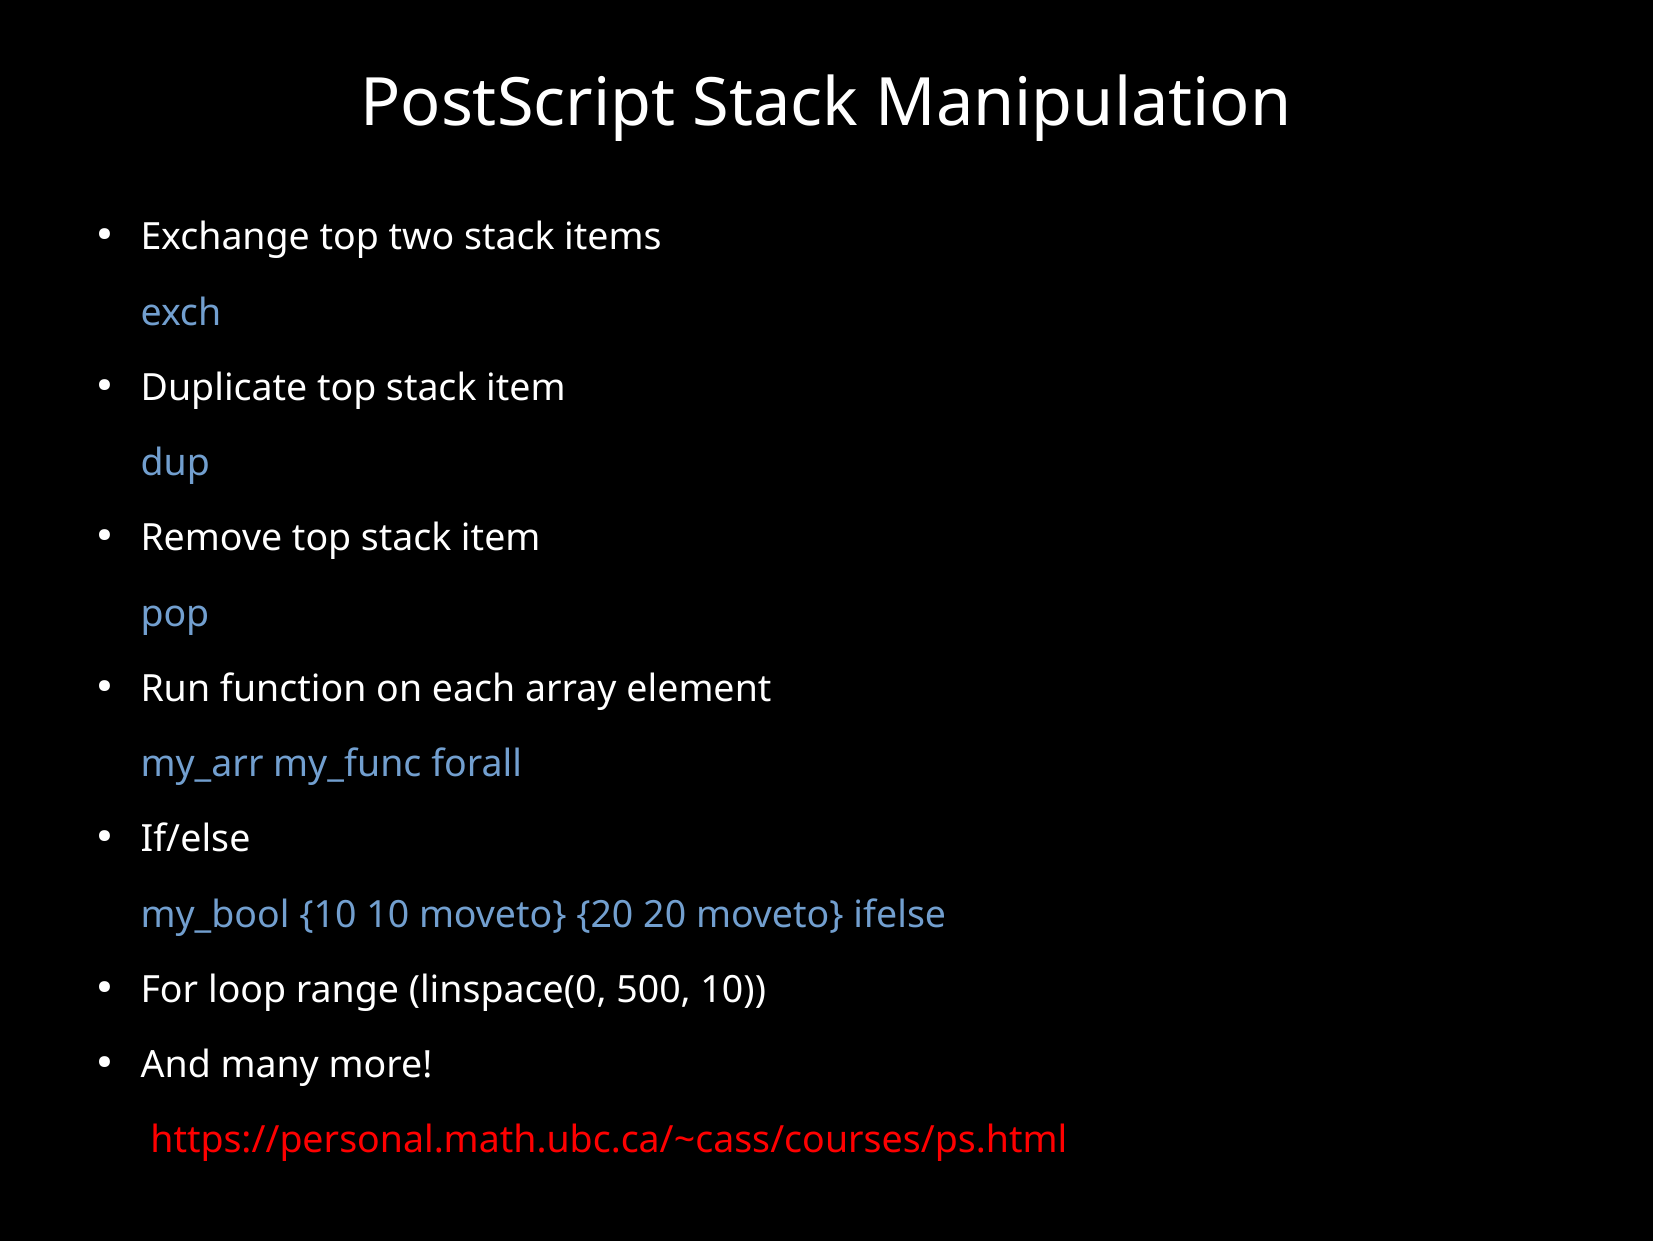

# PostScript Stack Manipulation
Exchange top two stack items
exch
Duplicate top stack item
dup
Remove top stack item
pop
Run function on each array element
my_arr my_func forall
If/else
my_bool {10 10 moveto} {20 20 moveto} ifelse
For loop range (linspace(0, 500, 10))
And many more!
 https://personal.math.ubc.ca/~cass/courses/ps.html